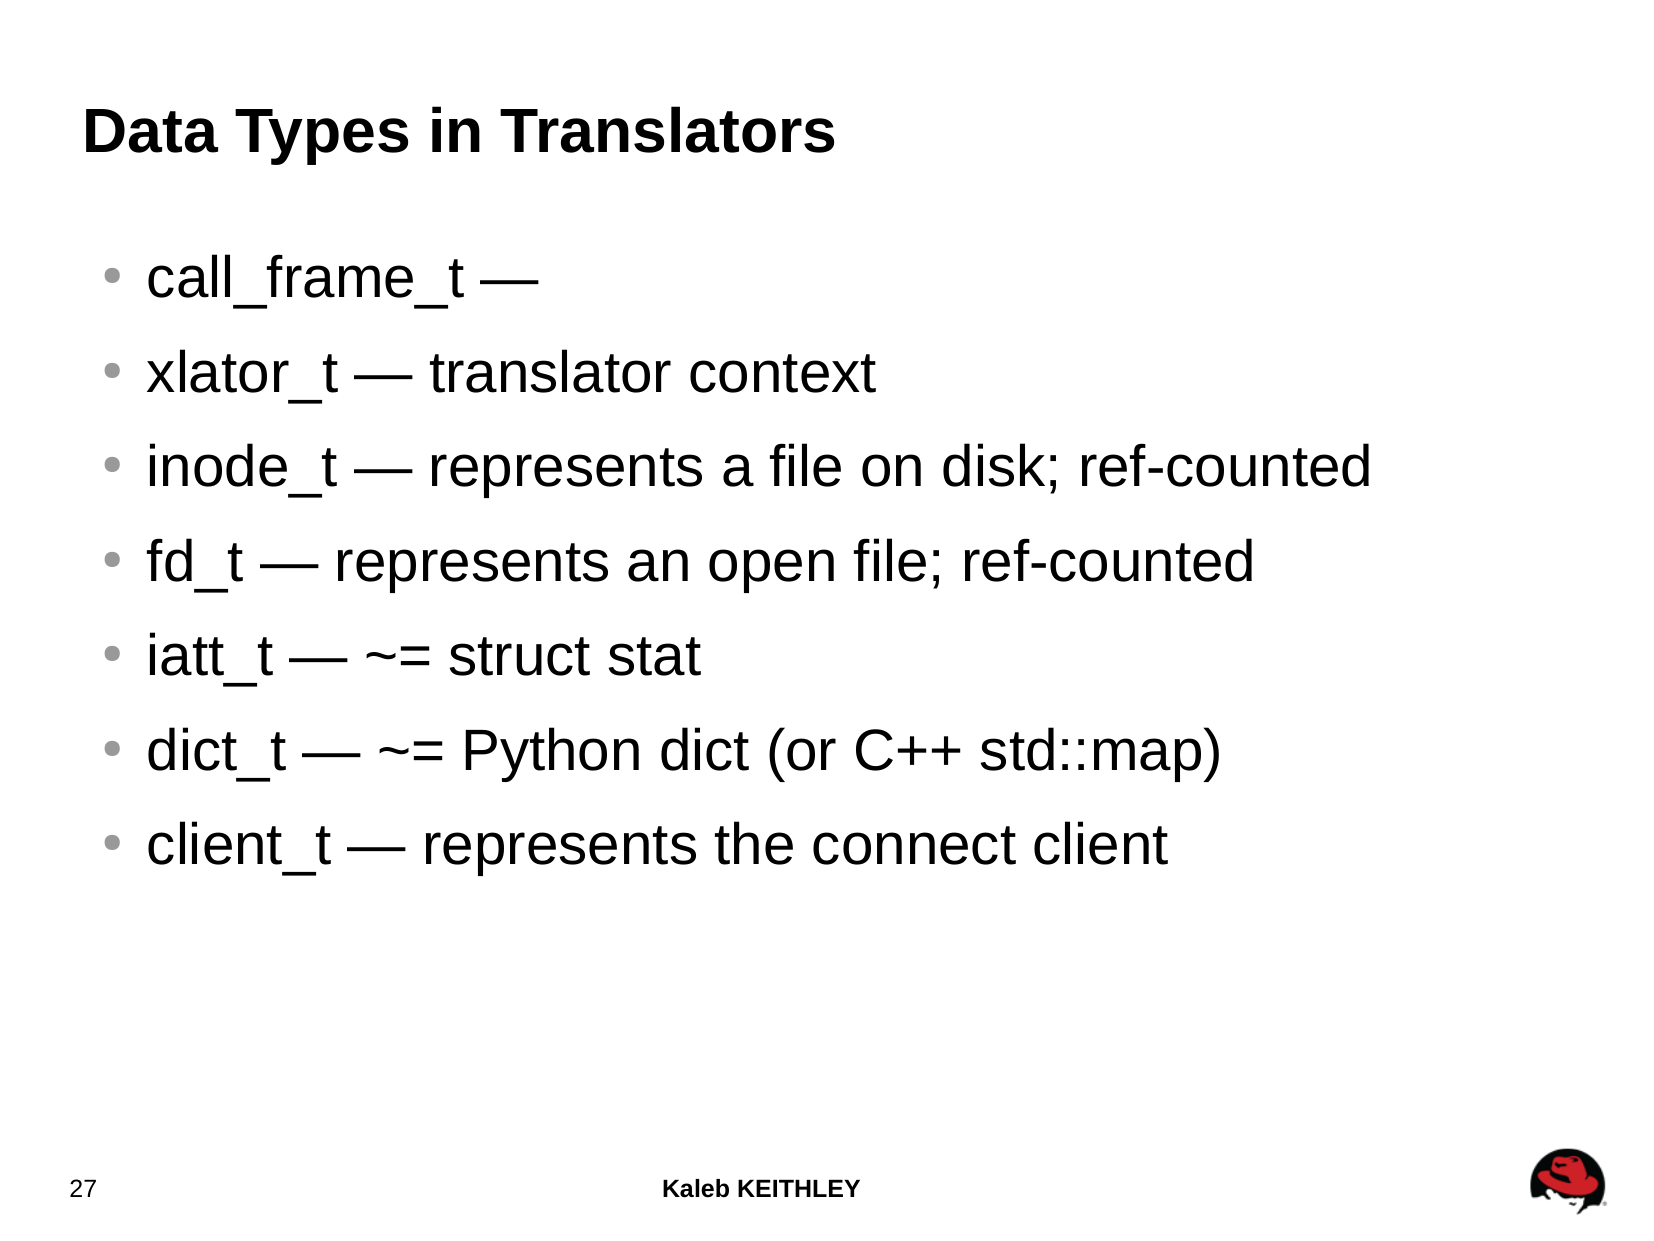

# Data Types in Translators
call_frame_t —
xlator_t — translator context
inode_t — represents a file on disk; ref-counted
fd_t — represents an open file; ref-counted
iatt_t — ~= struct stat
dict_t — ~= Python dict (or C++ std::map)
client_t — represents the connect client